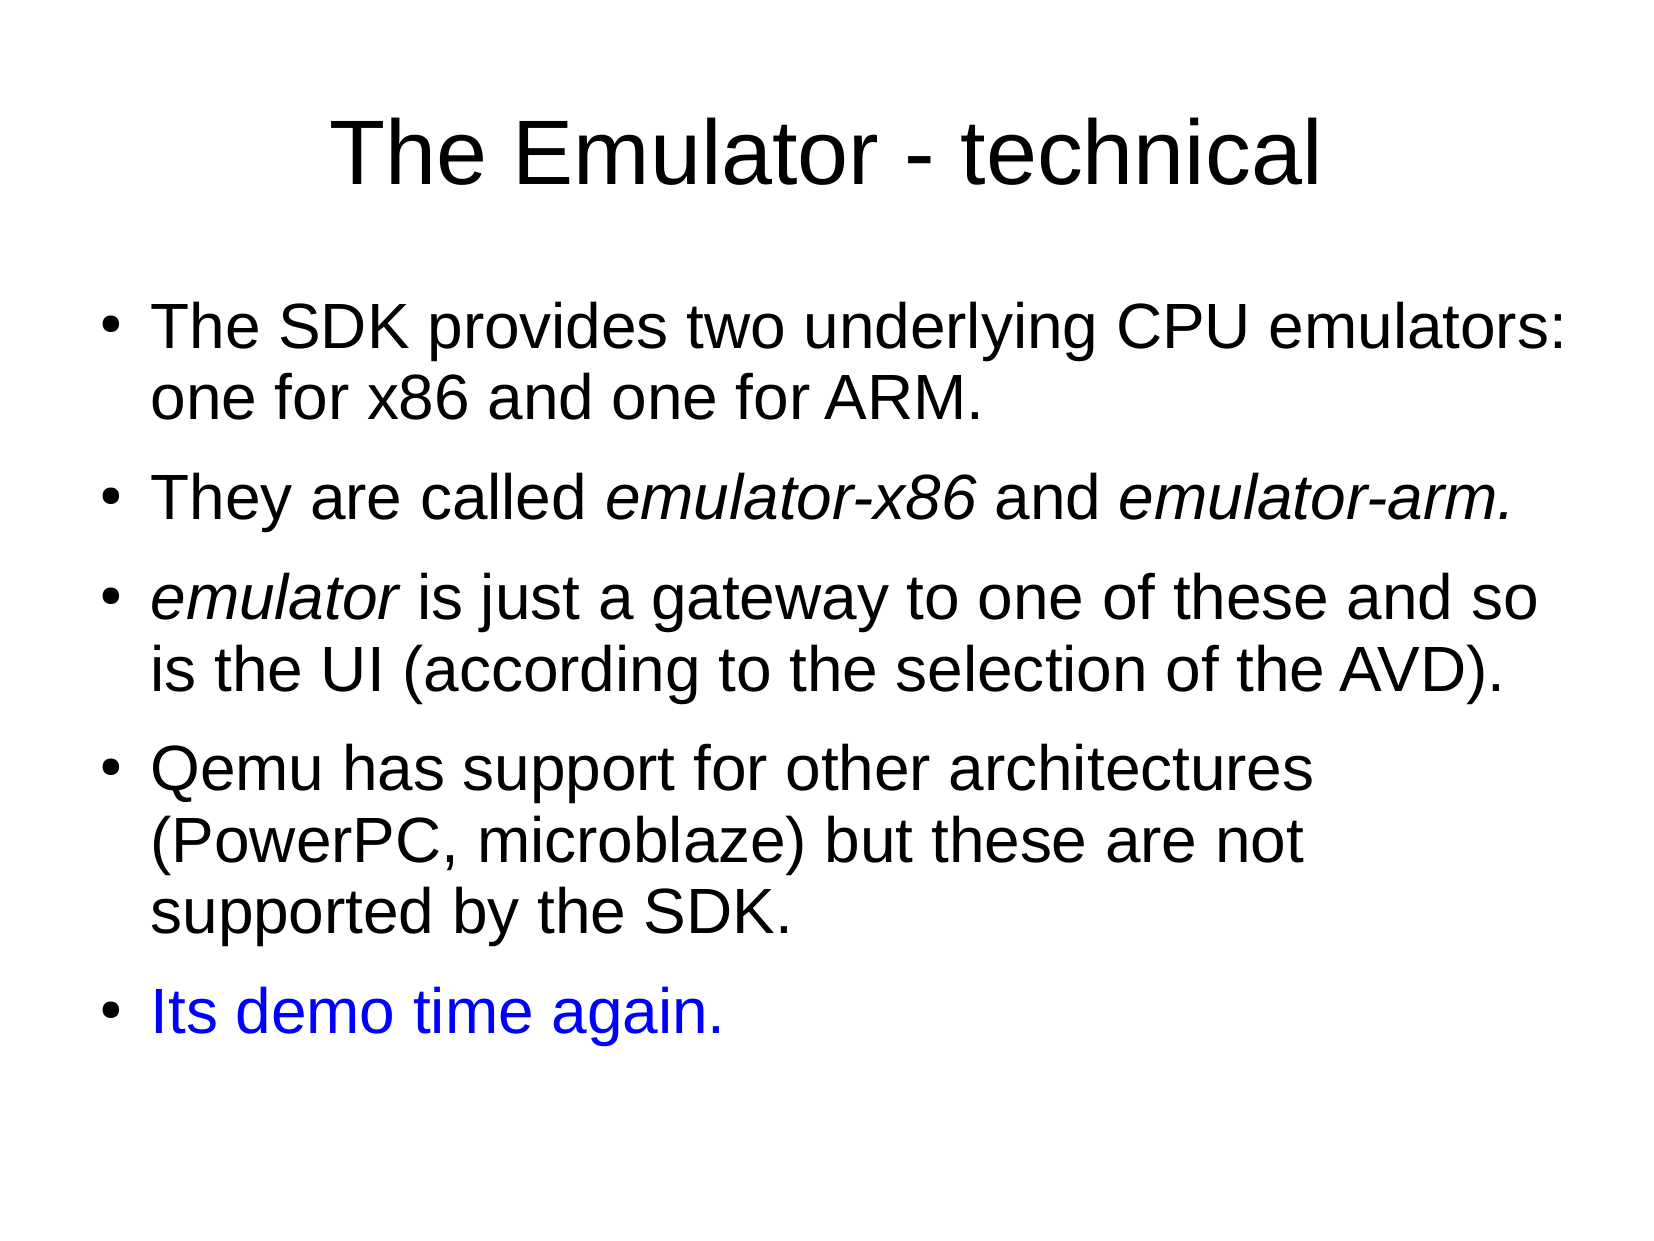

# The Emulator - technical
The SDK provides two underlying CPU emulators: one for x86 and one for ARM.
They are called emulator-x86 and emulator-arm.
emulator is just a gateway to one of these and so is the UI (according to the selection of the AVD).
Qemu has support for other architectures (PowerPC, microblaze) but these are not supported by the SDK.
Its demo time again.